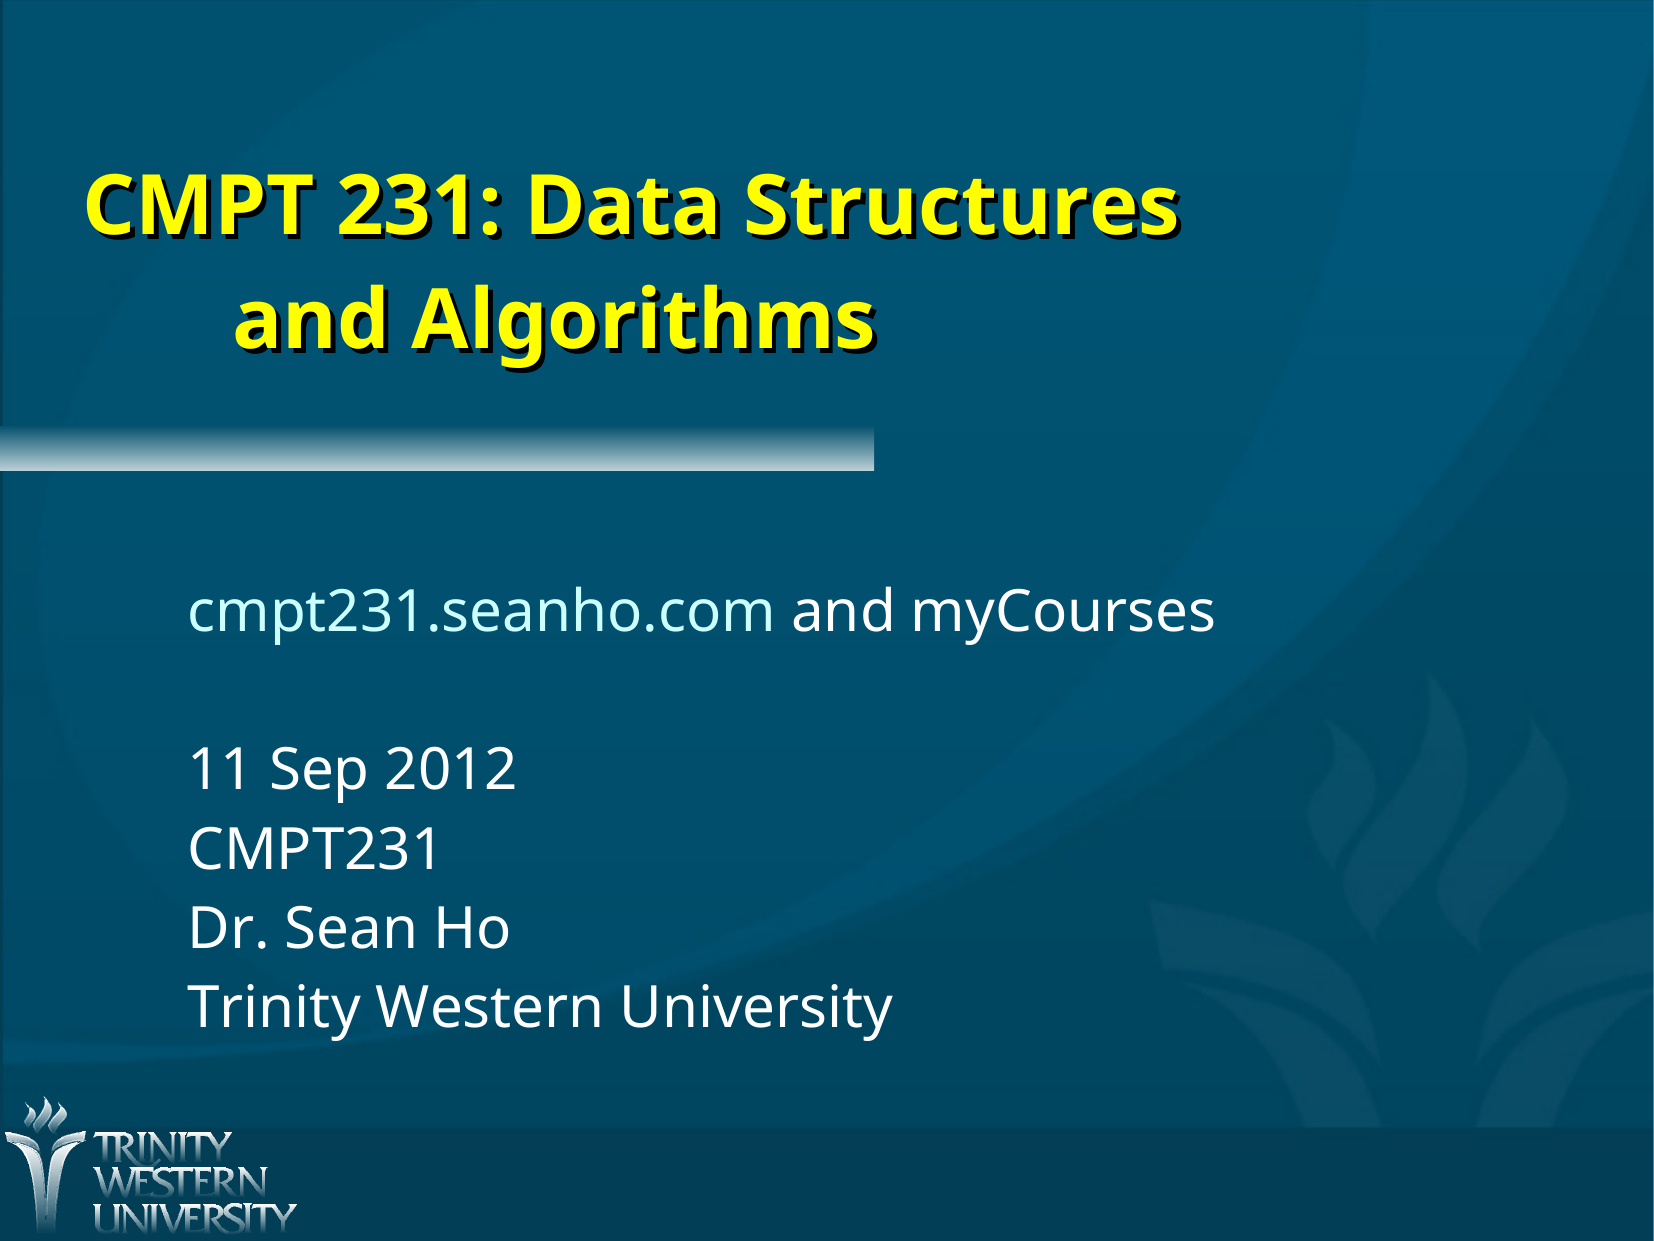

# CMPT 231: Data Structures and Algorithms
cmpt231.seanho.com and myCourses
11 Sep 2012
CMPT231
Dr. Sean Ho
Trinity Western University